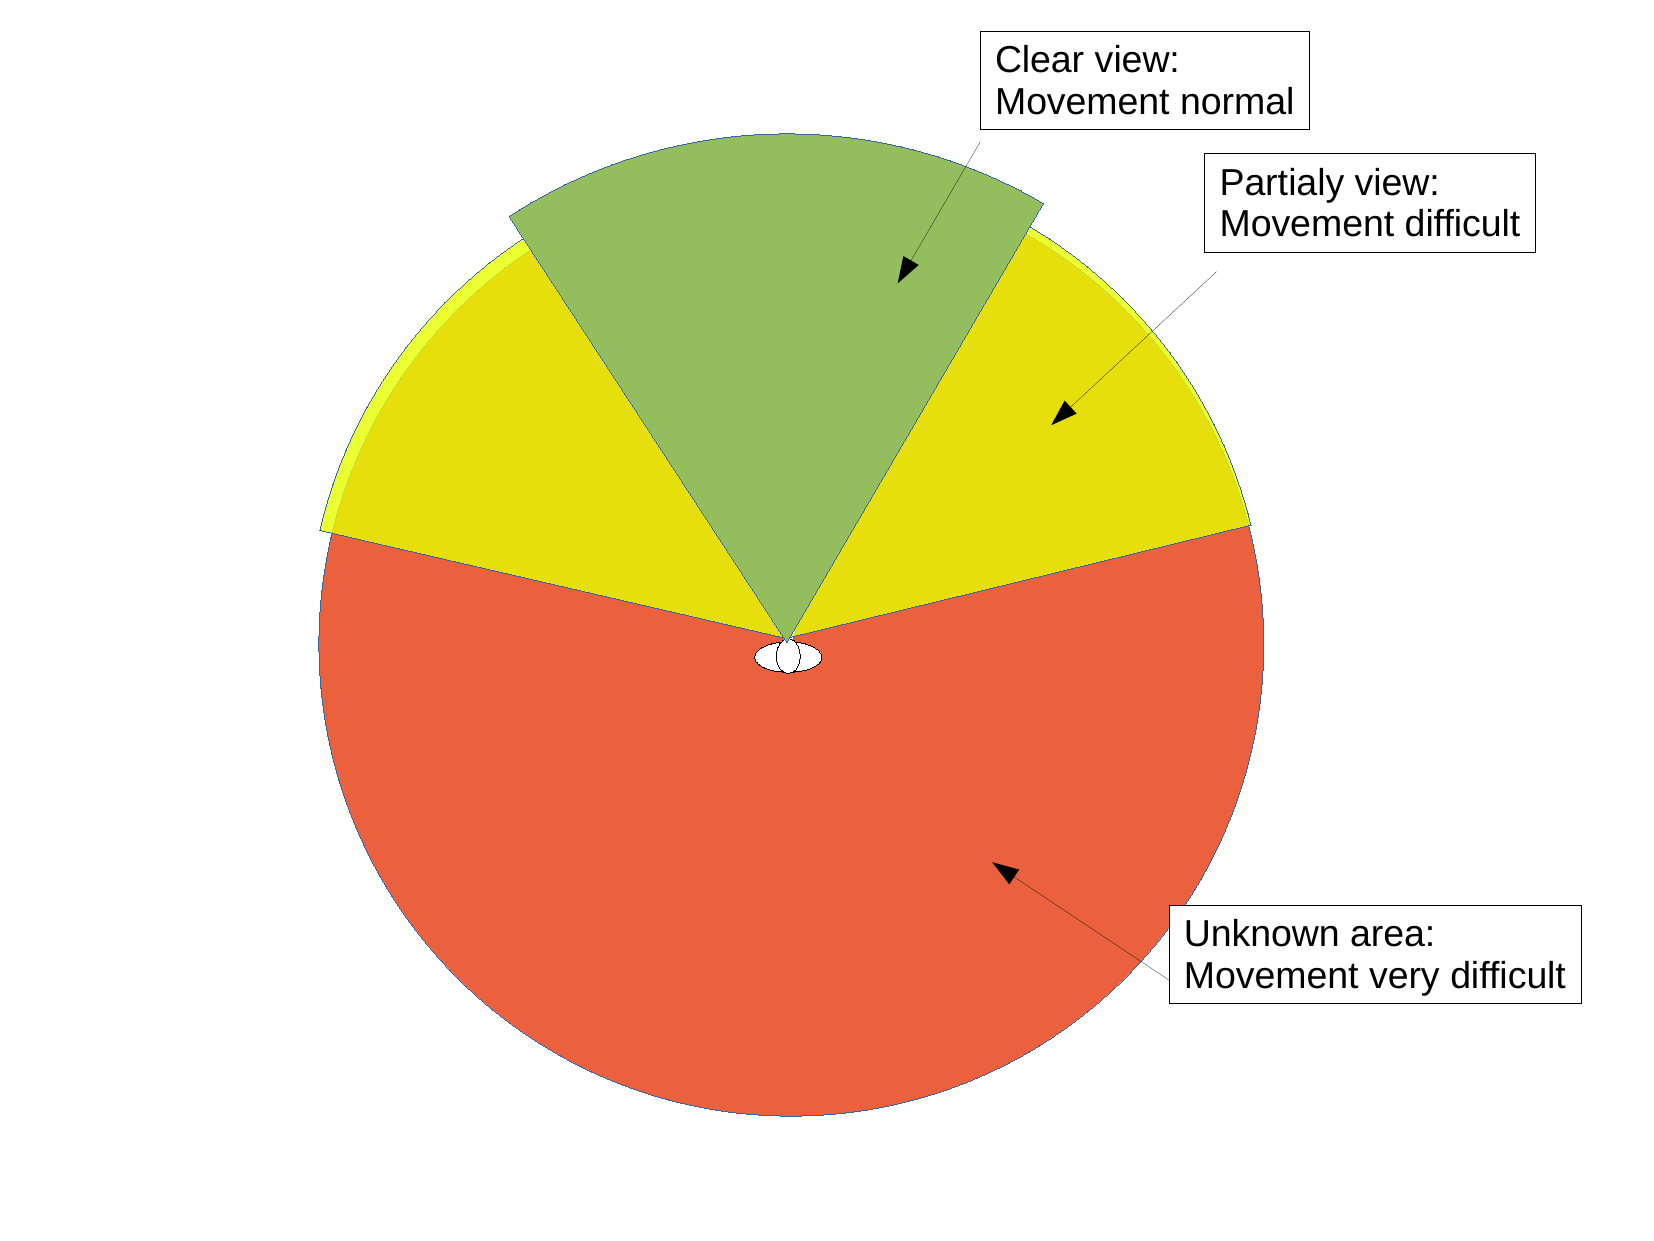

Clear view:
Movement normal
Partialy view:
Movement difficult
Unknown area:
Movement very difficult